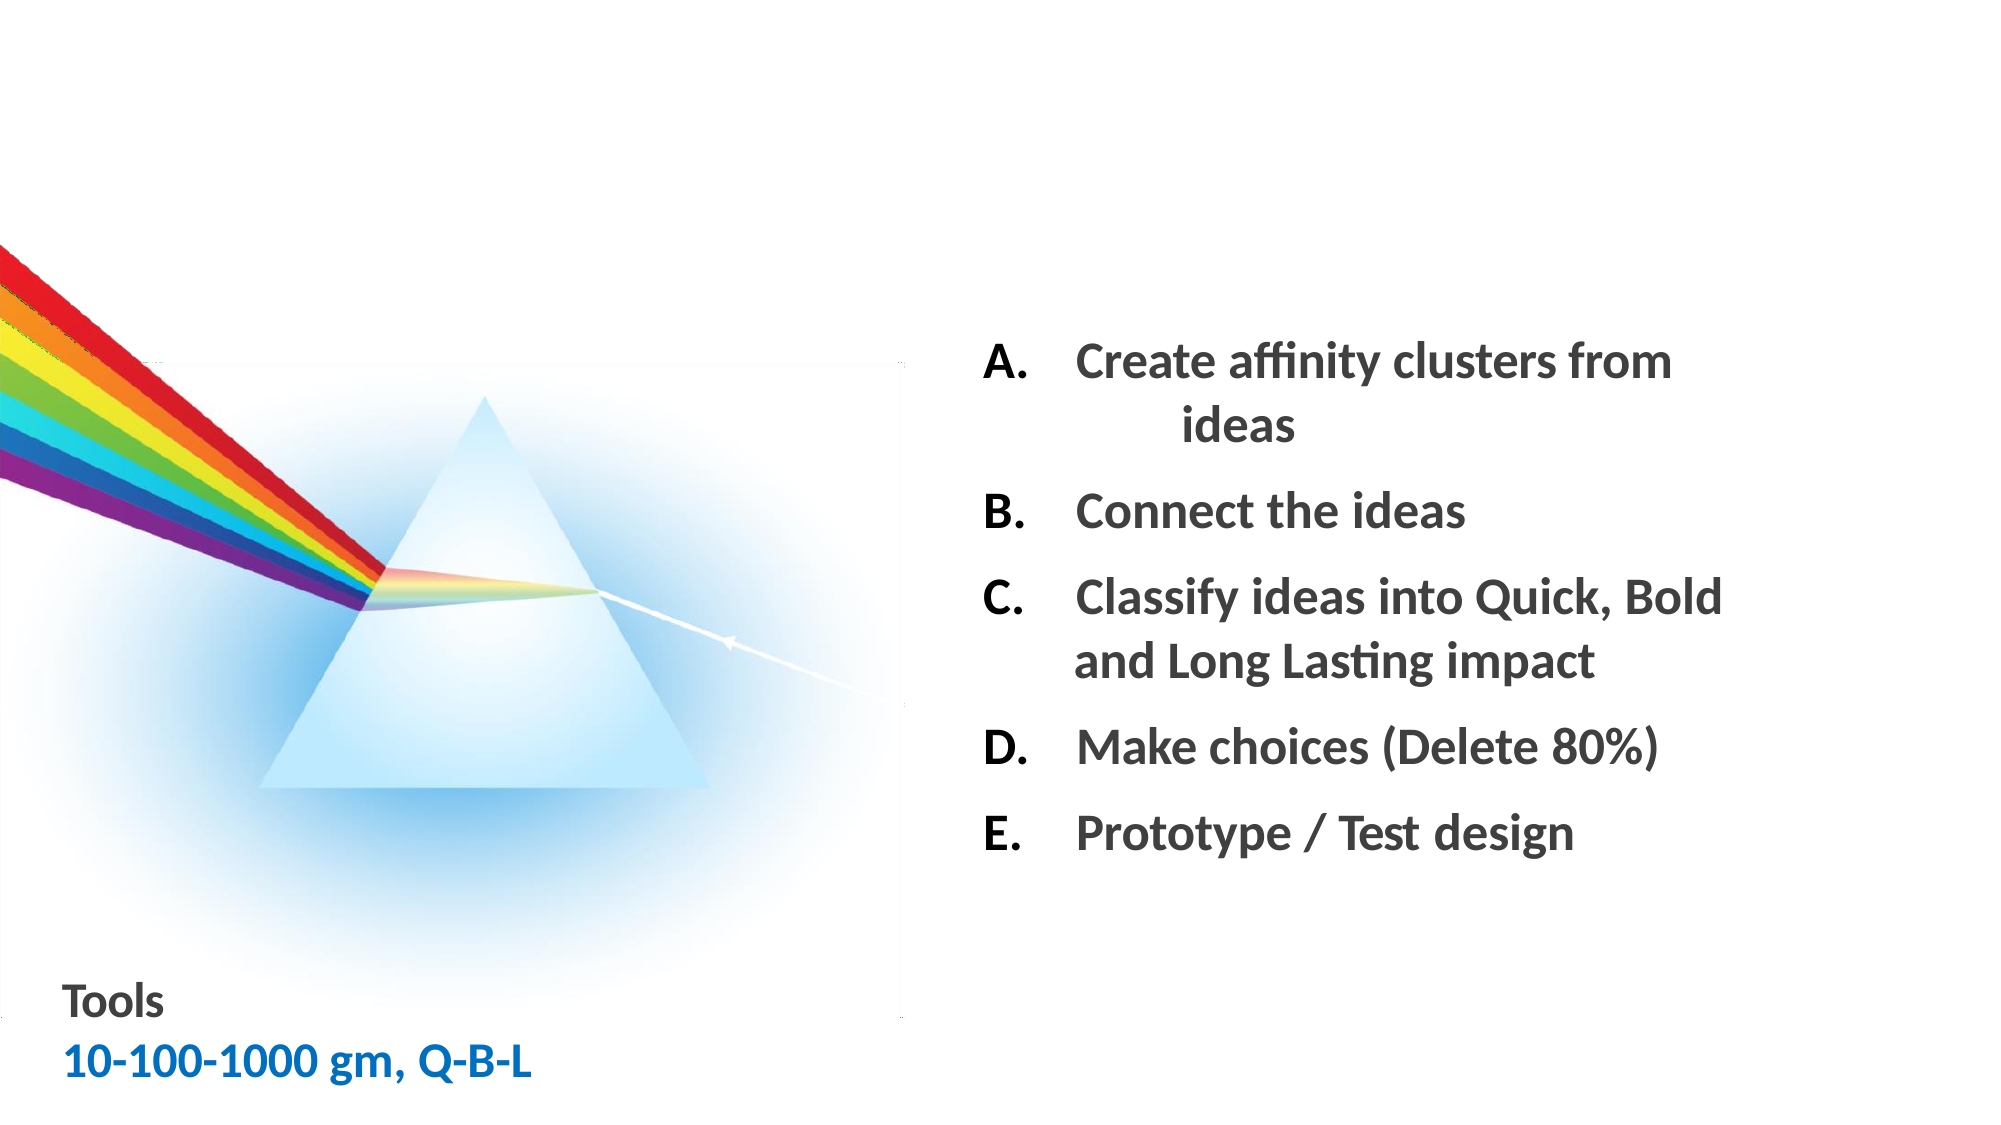

Create affinity clusters from ideas
Connect the ideas
Classify ideas into Quick, Bold
and Long Lasting impact
Make choices (Delete 80%)
Prototype / Test design
Tools
10-100-1000 gm, Q-B-L